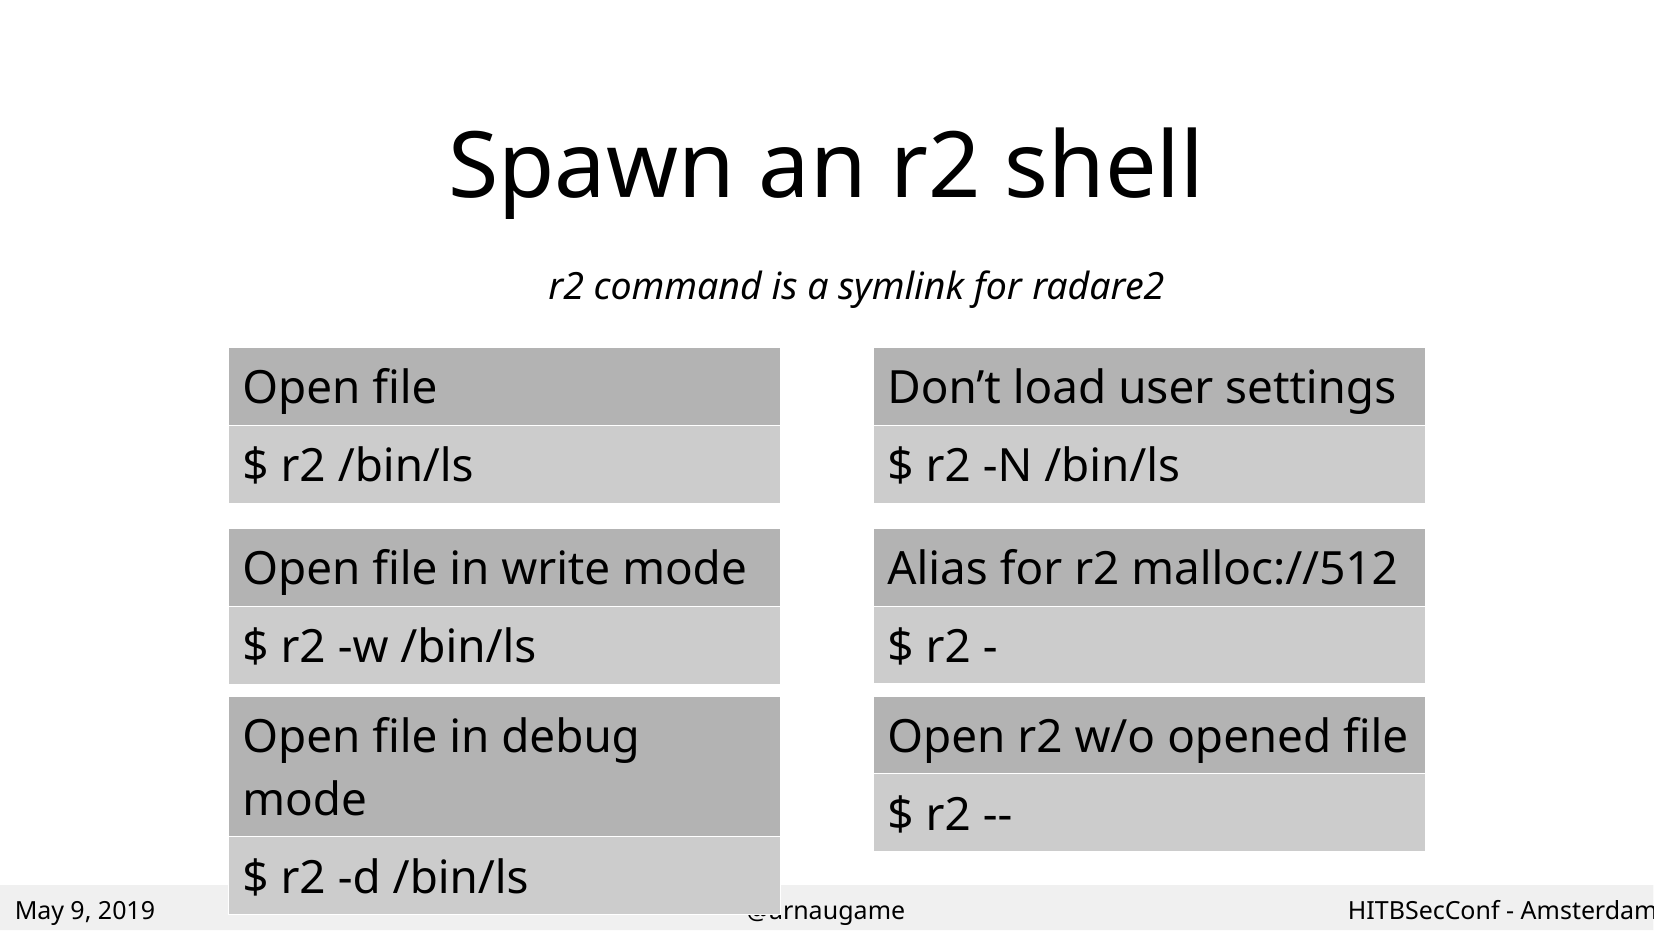

# Spawn an r2 shell
r2 command is a symlink for radare2
| Don’t load user settings |
| --- |
| $ r2 -N /bin/ls |
| Open file |
| --- |
| $ r2 /bin/ls |
| Alias for r2 malloc://512 |
| --- |
| $ r2 - |
| Open file in write mode |
| --- |
| $ r2 -w /bin/ls |
| Open r2 w/o opened file |
| --- |
| $ r2 -- |
| Open file in debug mode |
| --- |
| $ r2 -d /bin/ls |
May 9, 2019
@arnaugamez
HITBSecConf - Amsterdam